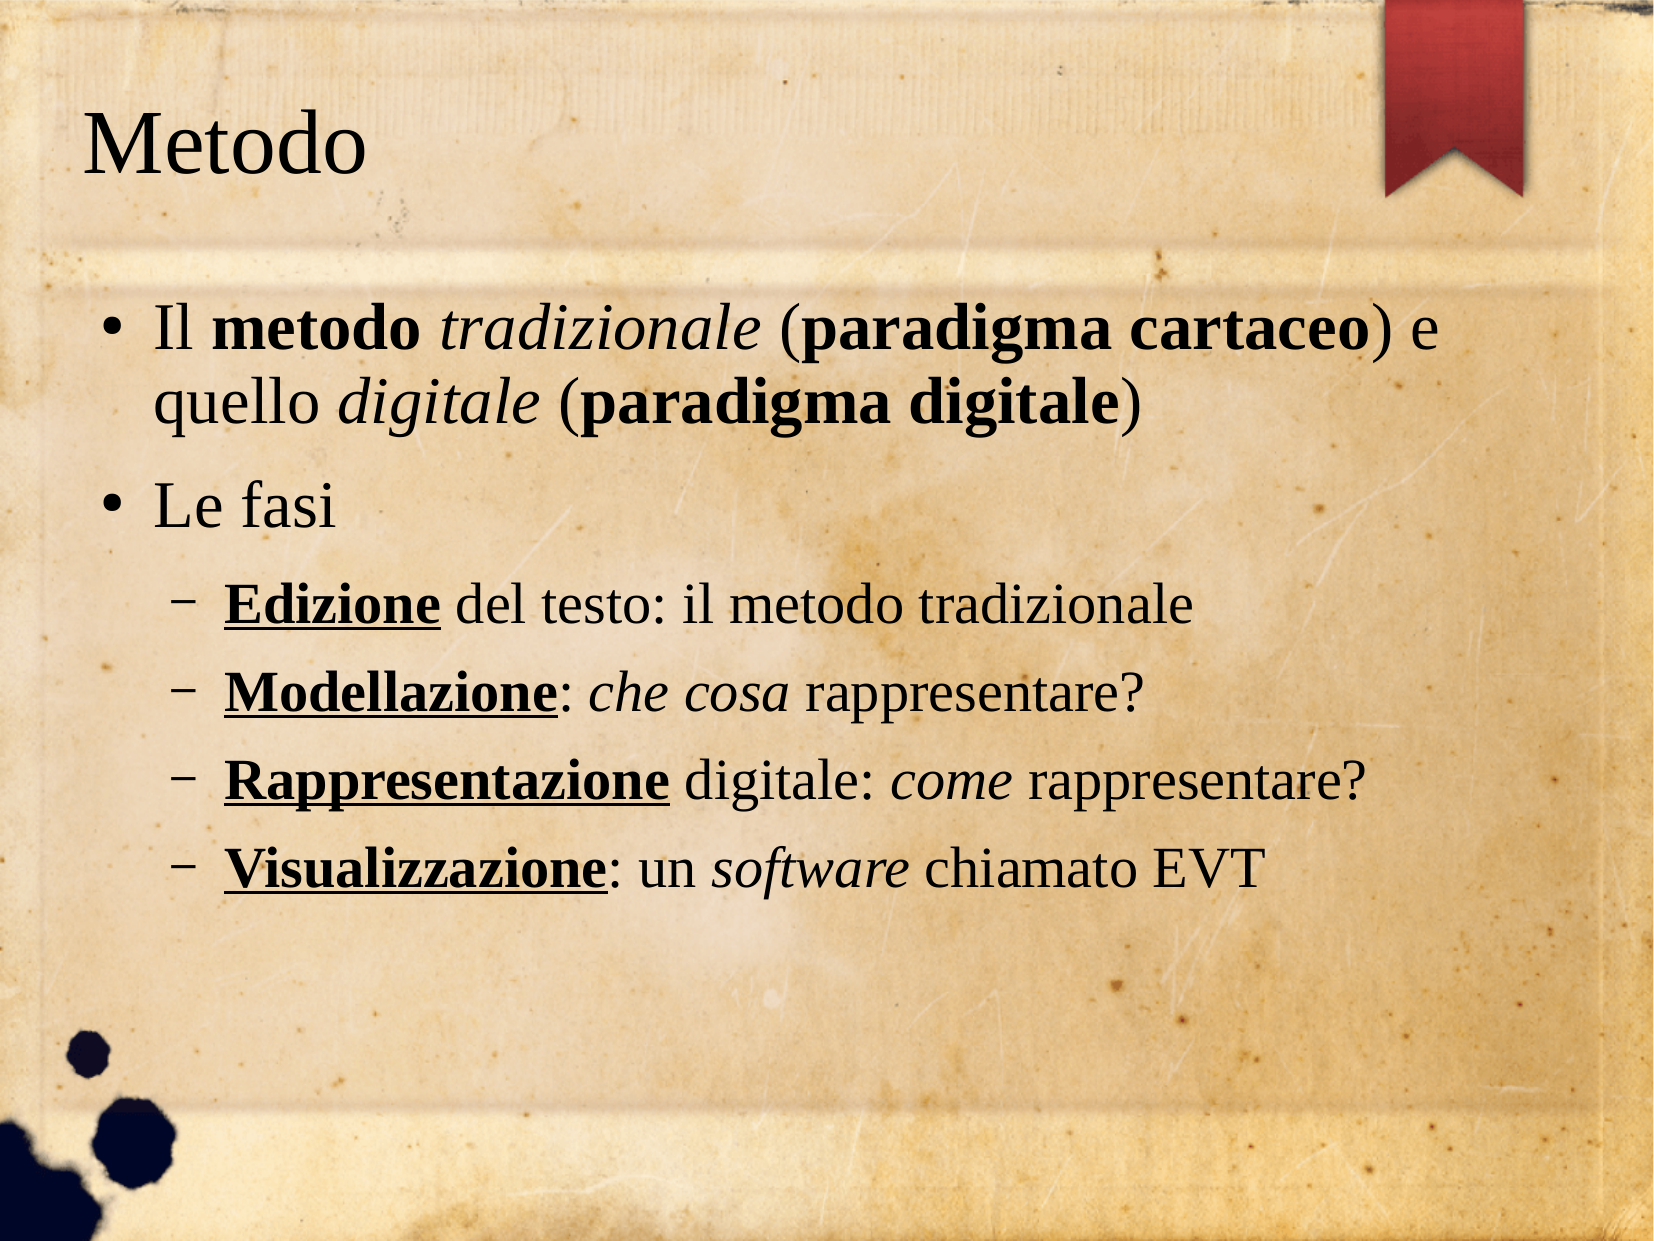

# Metodo
Il metodo tradizionale (paradigma cartaceo) e quello digitale (paradigma digitale)
Le fasi
Edizione del testo: il metodo tradizionale
Modellazione: che cosa rappresentare?
Rappresentazione digitale: come rappresentare?
Visualizzazione: un software chiamato EVT